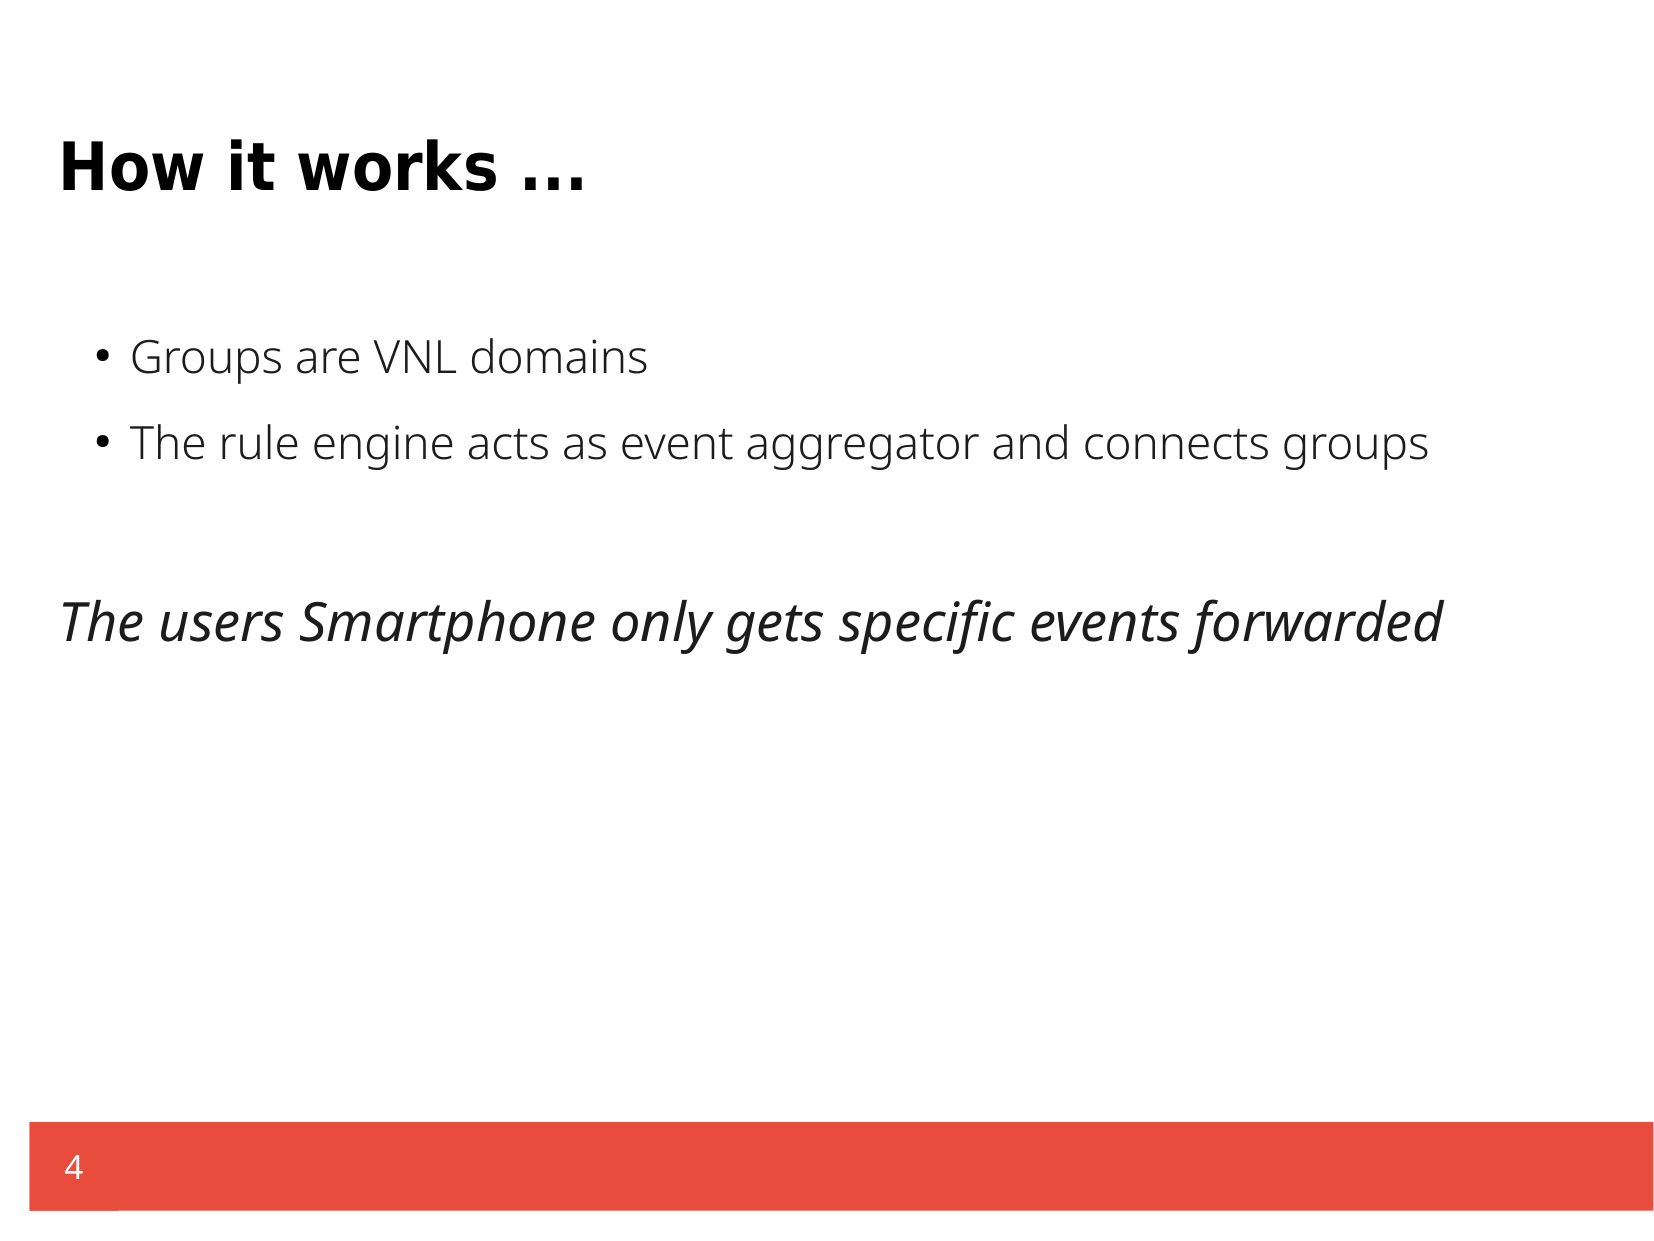

# How it works ...
Groups are VNL domains
The rule engine acts as event aggregator and connects groups
The users Smartphone only gets specific events forwarded
4